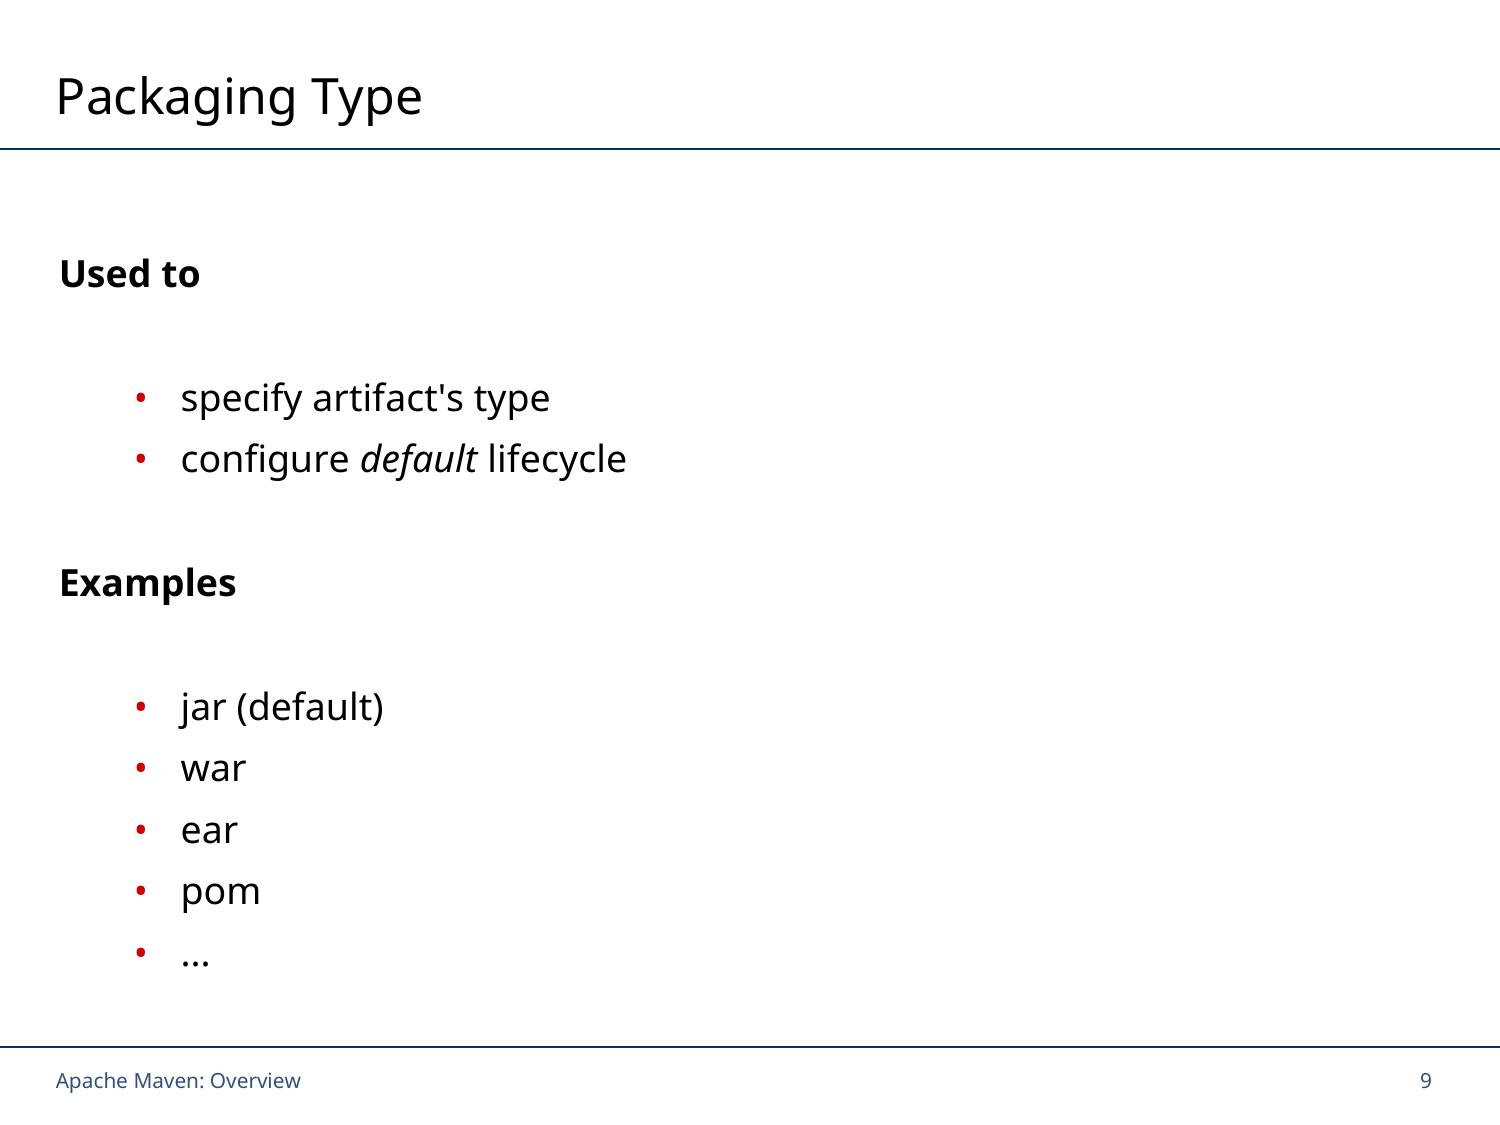

# Packaging Type
Used to
specify artifact's type
configure default lifecycle
Examples
jar (default)
war
ear
pom
...
Apache Maven: Overview
9